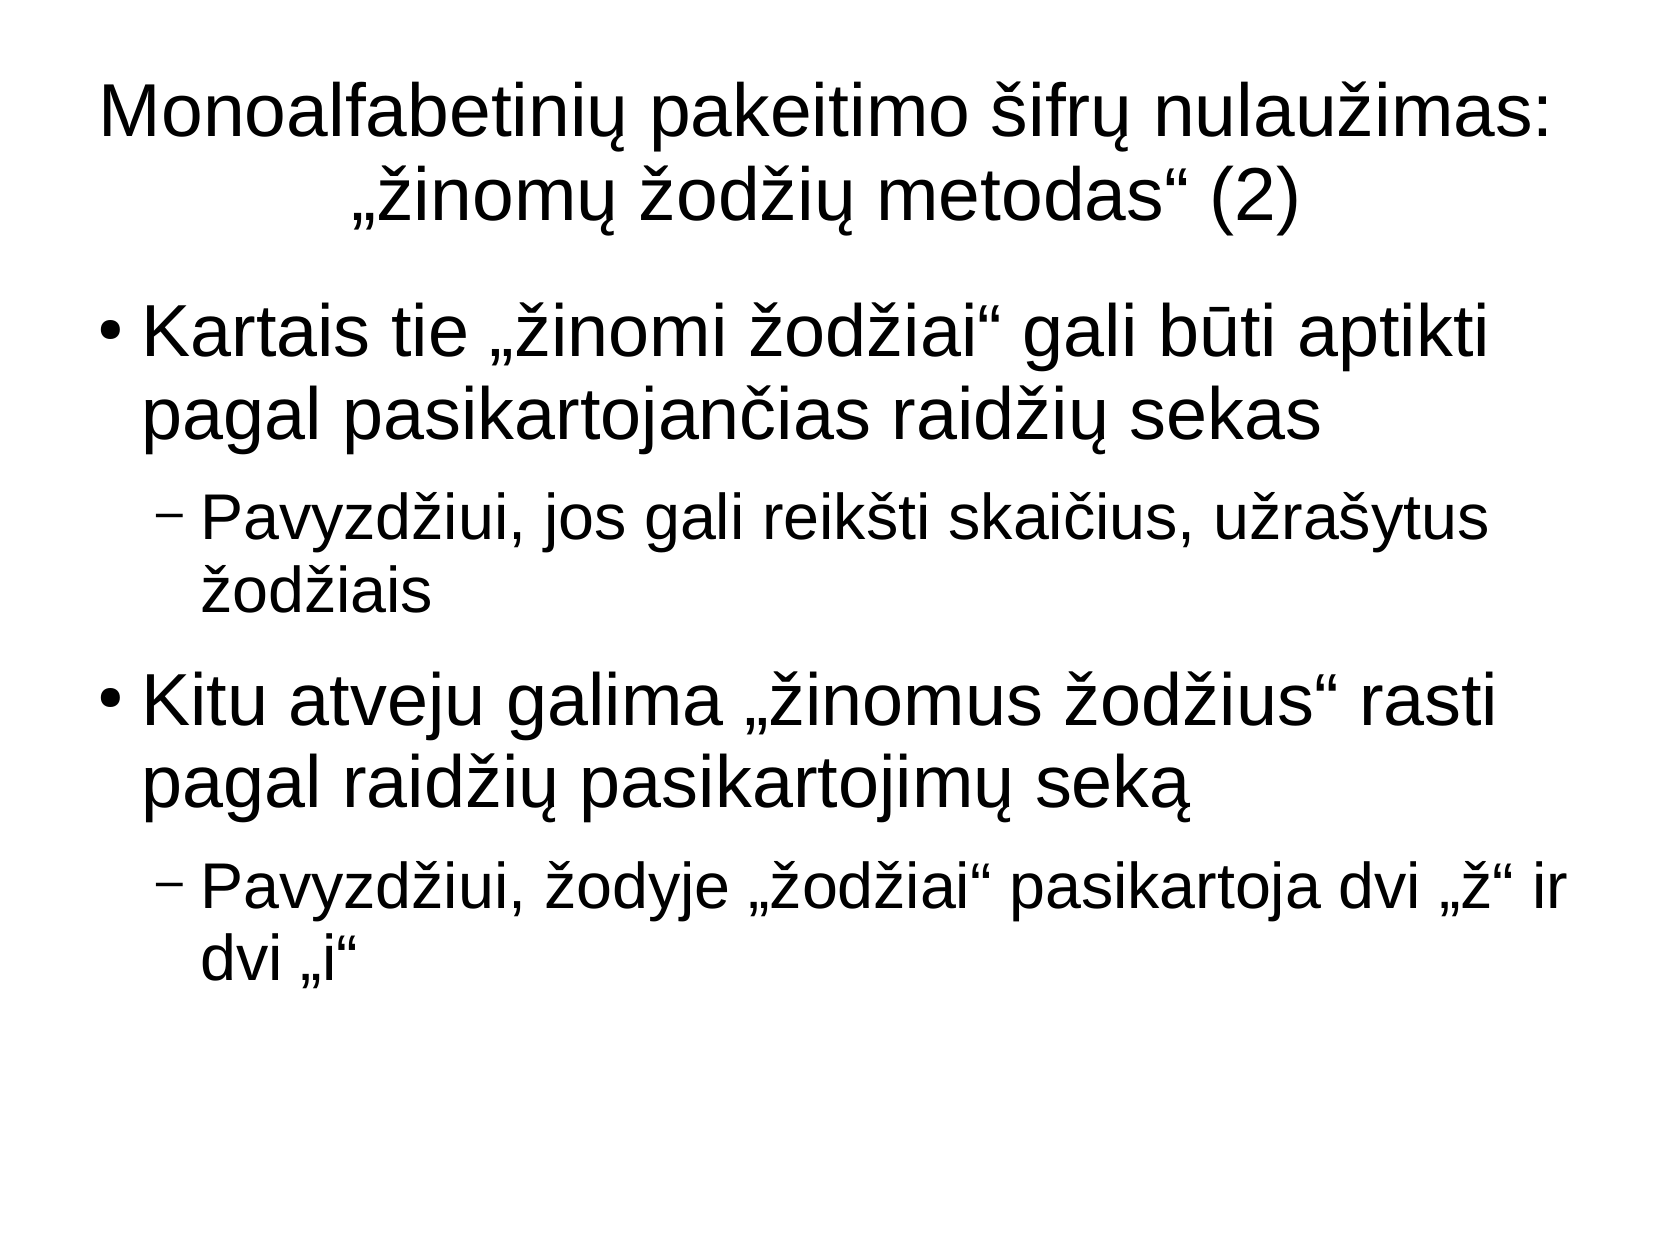

# Monoalfabetinių pakeitimo šifrų nulaužimas: „žinomų žodžių metodas“ (2)
Kartais tie „žinomi žodžiai“ gali būti aptikti pagal pasikartojančias raidžių sekas
Pavyzdžiui, jos gali reikšti skaičius, užrašytus žodžiais
Kitu atveju galima „žinomus žodžius“ rasti pagal raidžių pasikartojimų seką
Pavyzdžiui, žodyje „žodžiai“ pasikartoja dvi „ž“ ir dvi „i“